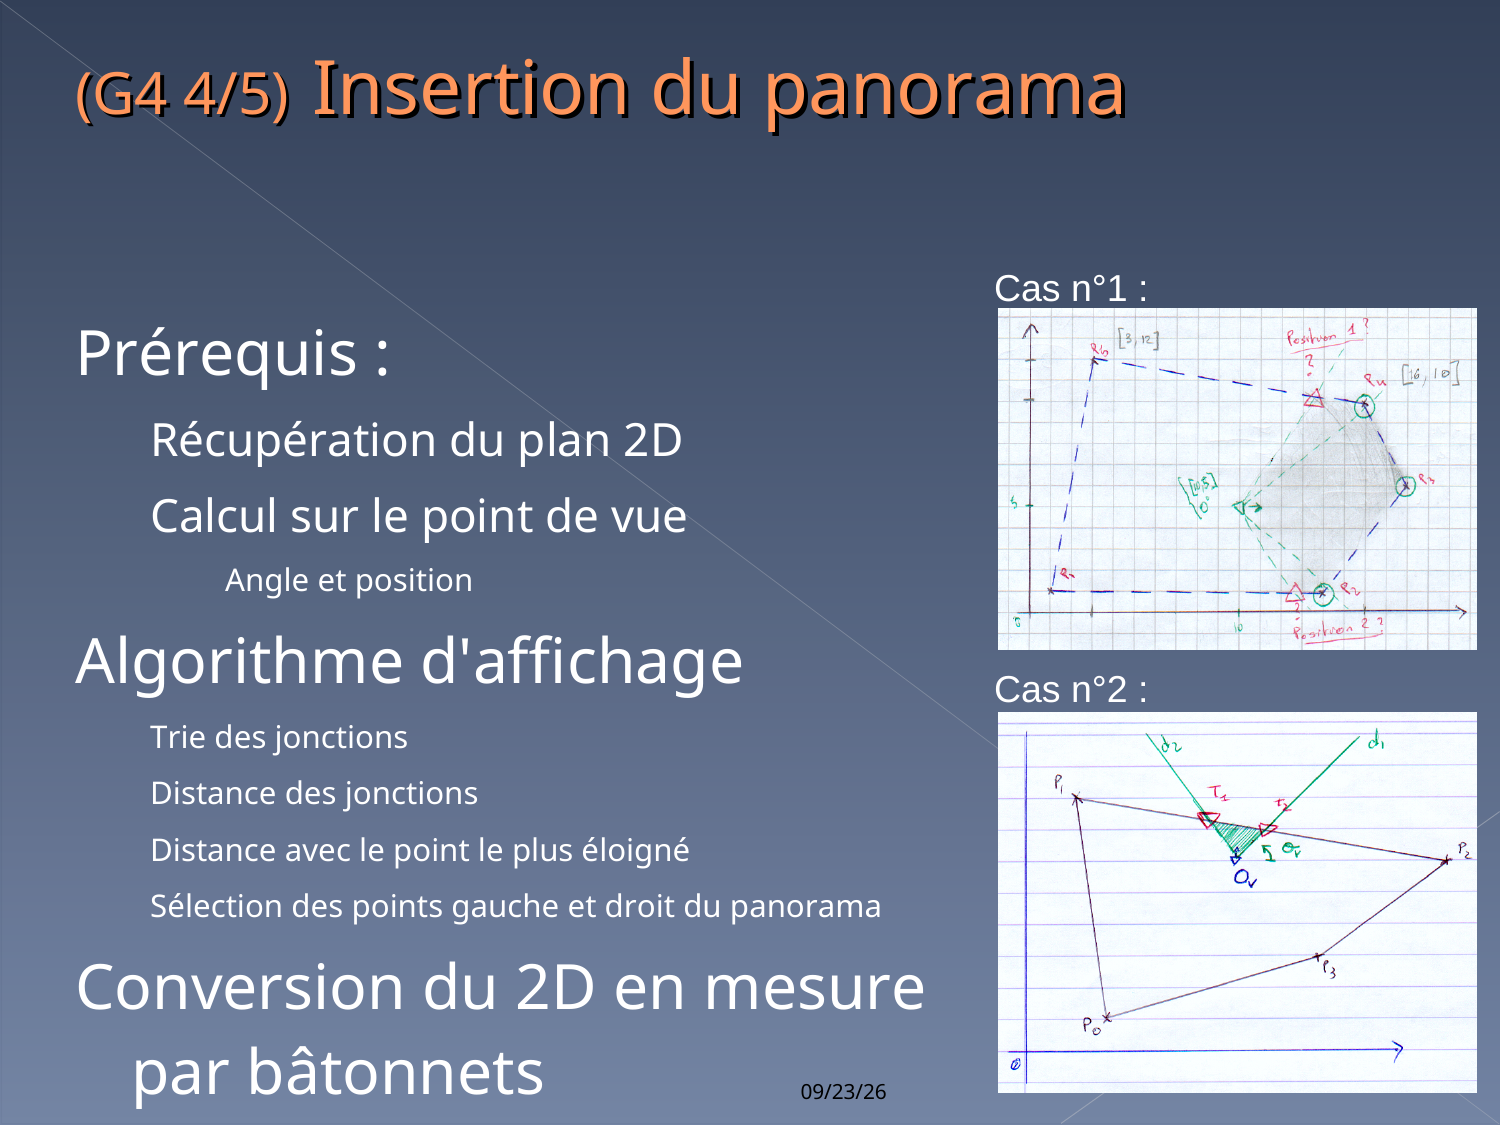

# (G4 4/5) Insertion du panorama
Cas n°1 :
Prérequis :
Récupération du plan 2D
Calcul sur le point de vue
Angle et position
Algorithme d'affichage
Trie des jonctions
Distance des jonctions
Distance avec le point le plus éloigné
Sélection des points gauche et droit du panorama
Conversion du 2D en mesure par bâtonnets
Cas n°2 :